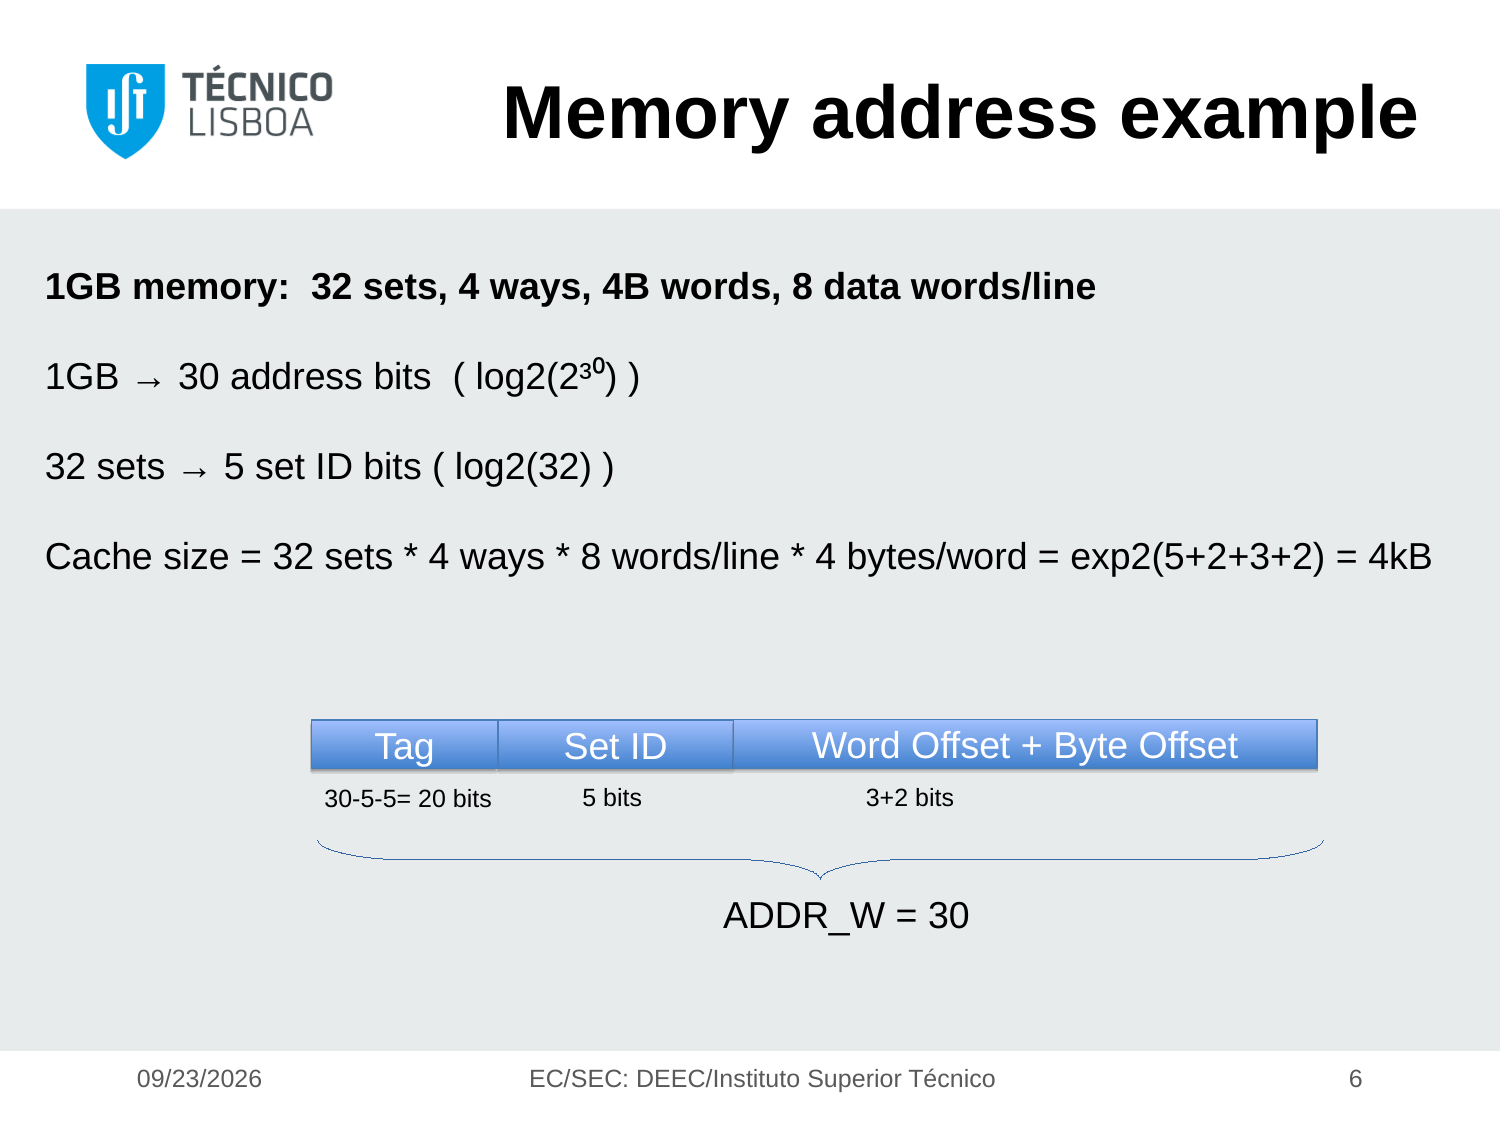

# Memory address example
1GB memory: 32 sets, 4 ways, 4B words, 8 data words/line
1GB → 30 address bits ( log2(2³⁰) )
32 sets → 5 set ID bits ( log2(32) )
Cache size = 32 sets * 4 ways * 8 words/line * 4 bytes/word = exp2(5+2+3+2) = 4kB
Word Offset + Byte Offset
Tag
Set ID
5 bits
3+2 bits
30-5-5= 20 bits
ADDR_W = 30
EC/SEC: DEEC/Instituto Superior Técnico
3